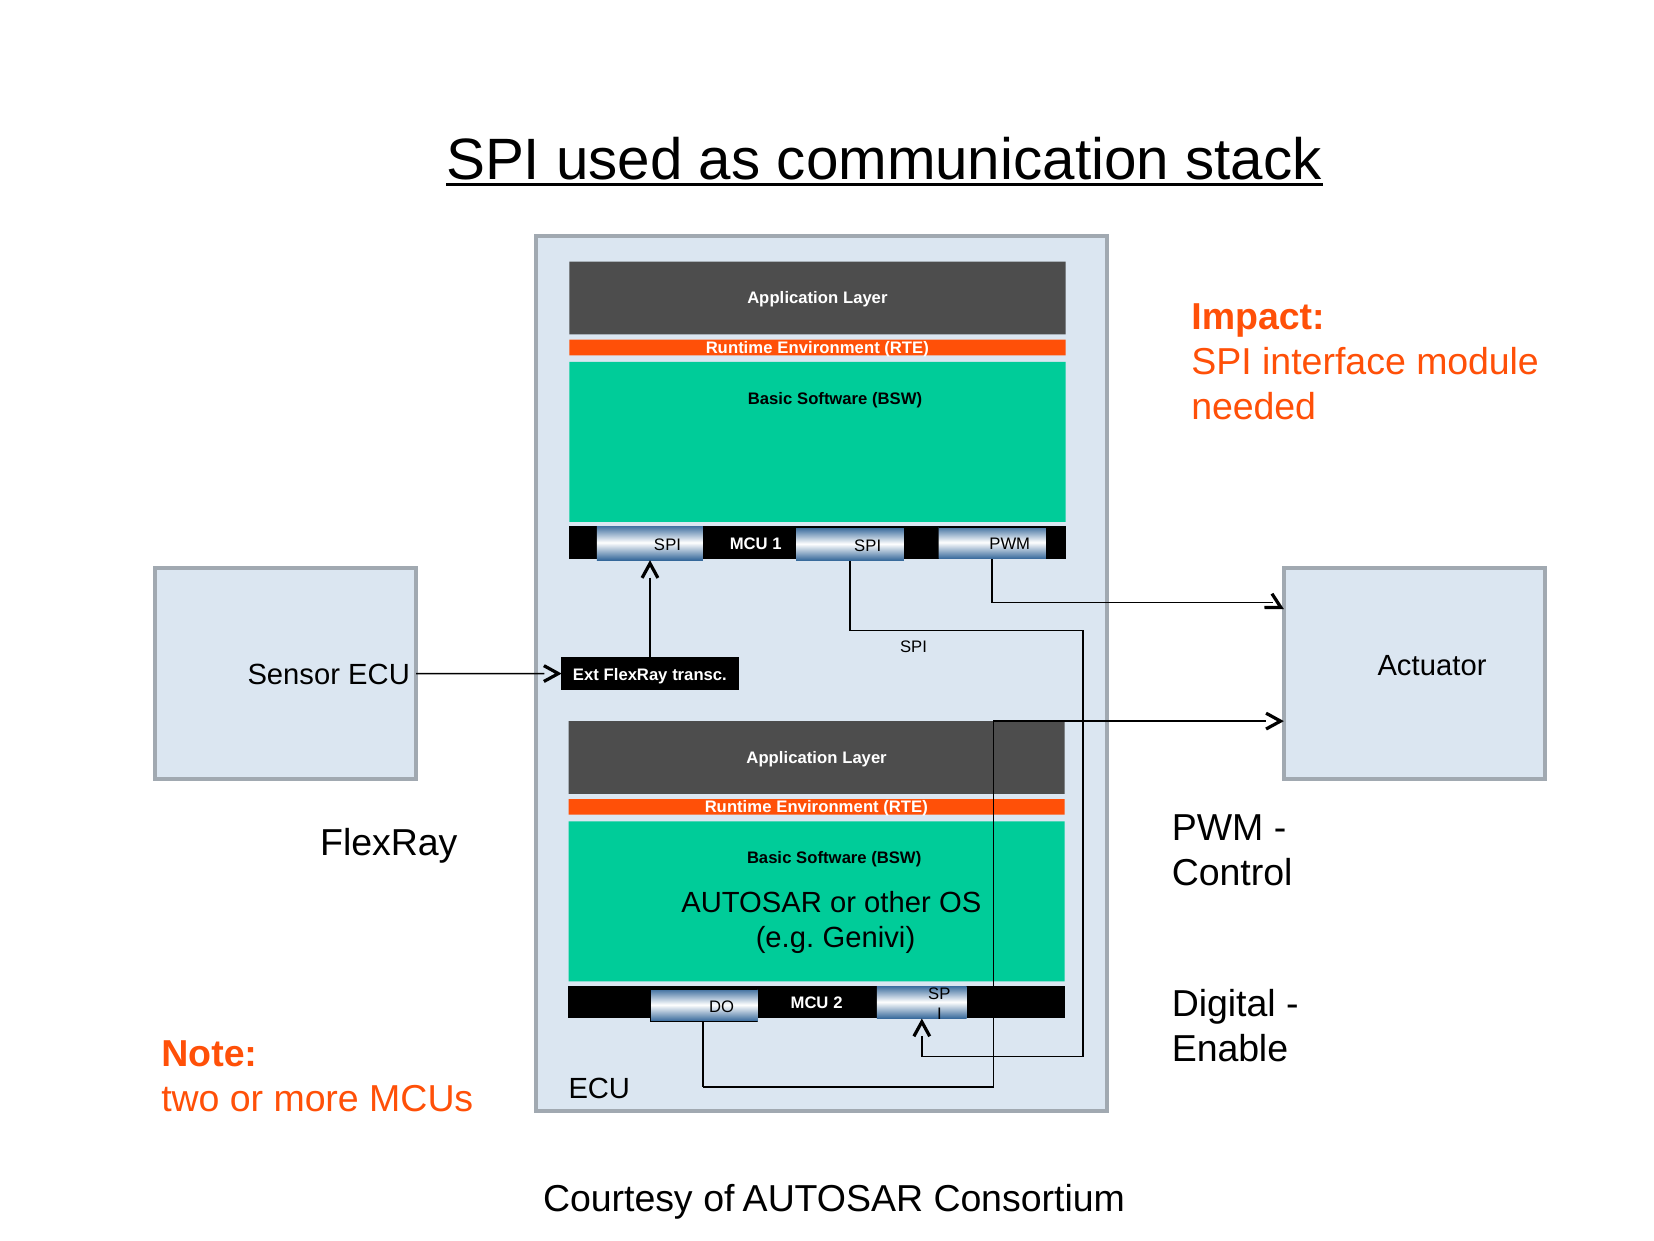

# SPI used as communication stack
Application Layer
Impact:
SPI interface module needed
Runtime Environment (RTE)
Basic Software (BSW)
PWM
SPI
SPI
MCU 1
SPI
Actuator
Sensor ECU
Ext FlexRay transc.
Application Layer
PWM - Control
Runtime Environment (RTE)
FlexRay
Basic Software (BSW)
AUTOSAR or other OS
(e.g. Genivi)
DO
SPI
Digital - Enable
MCU 2
Note:
two or more MCUs
ECU
25
Courtesy of AUTOSAR Consortium